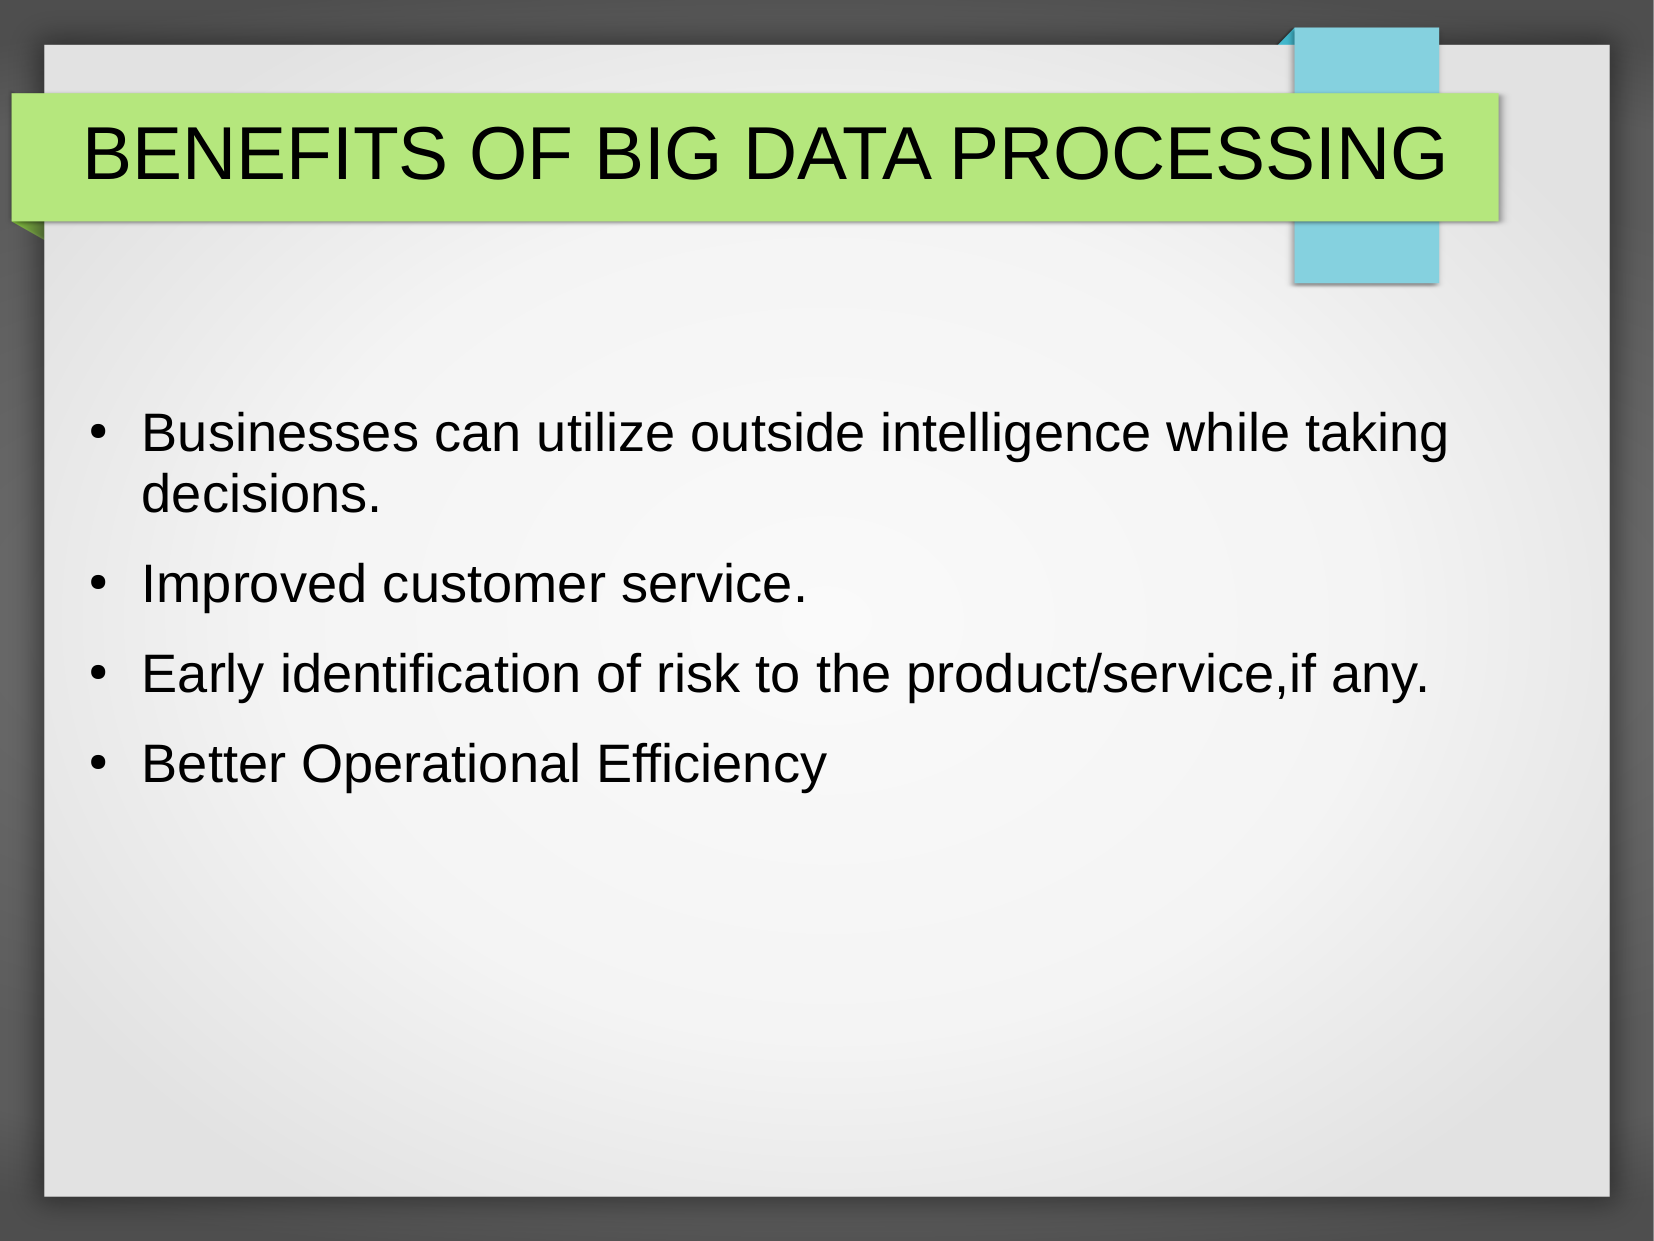

# BENEFITS OF BIG DATA PROCESSING
Businesses can utilize outside intelligence while taking decisions.
Improved customer service.
Early identification of risk to the product/service,if any.
Better Operational Efficiency